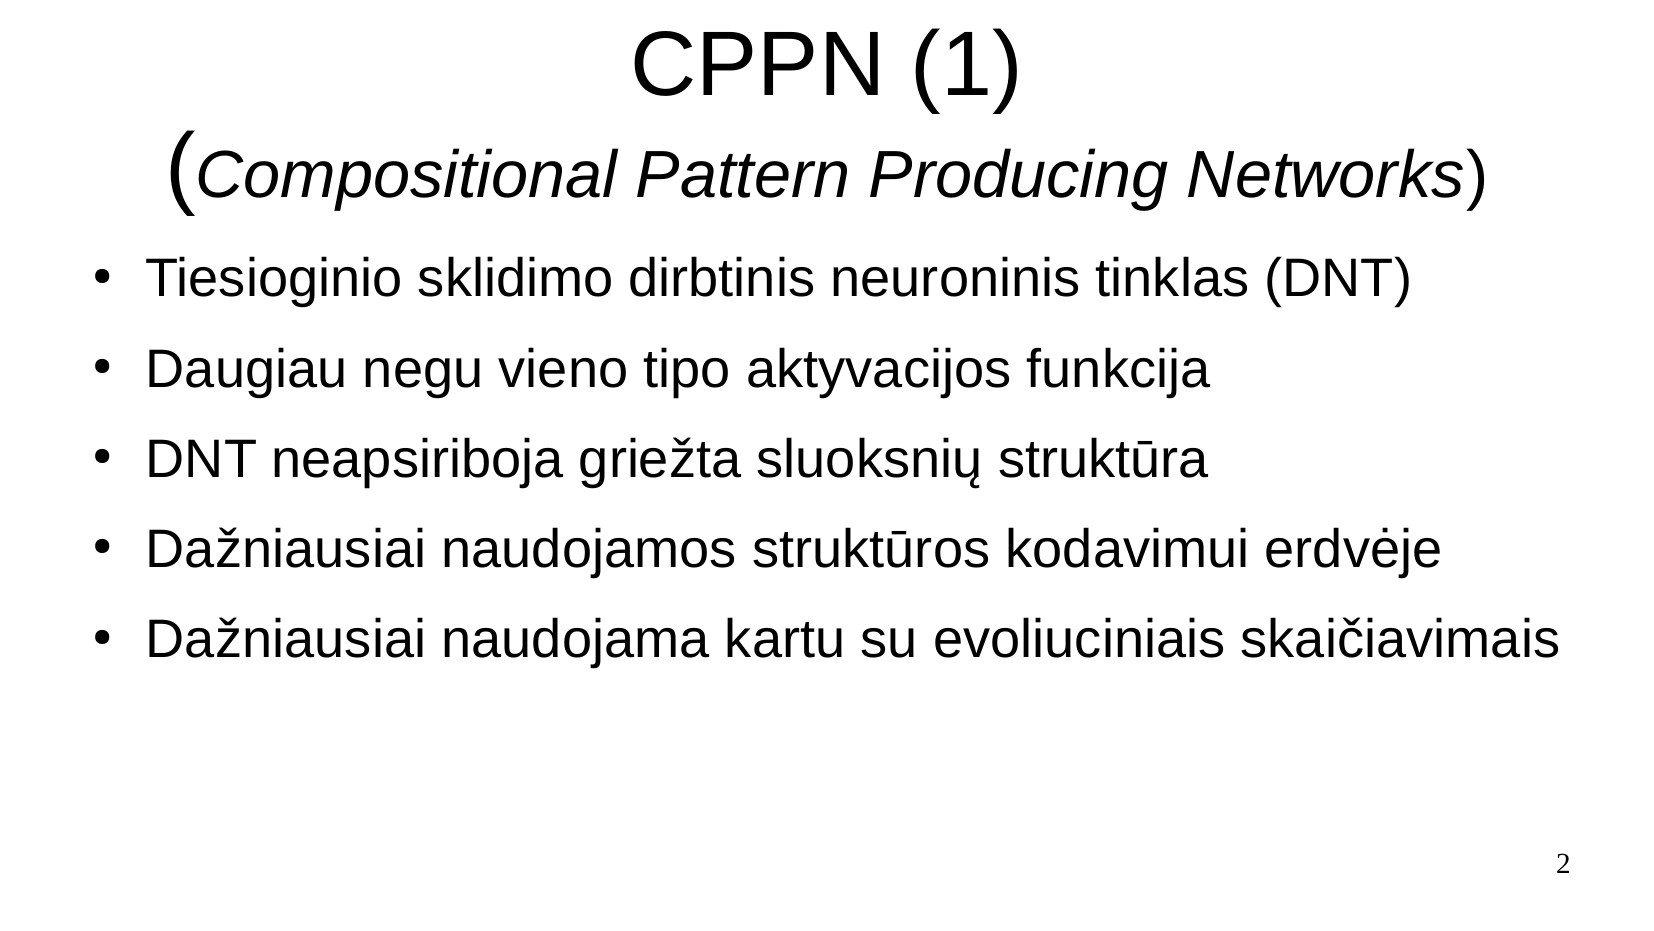

# CPPN (1) (Compositional Pattern Producing Networks)
Tiesioginio sklidimo dirbtinis neuroninis tinklas (DNT)
Daugiau negu vieno tipo aktyvacijos funkcija
DNT neapsiriboja griežta sluoksnių struktūra
Dažniausiai naudojamos struktūros kodavimui erdvėje
Dažniausiai naudojama kartu su evoliuciniais skaičiavimais
2